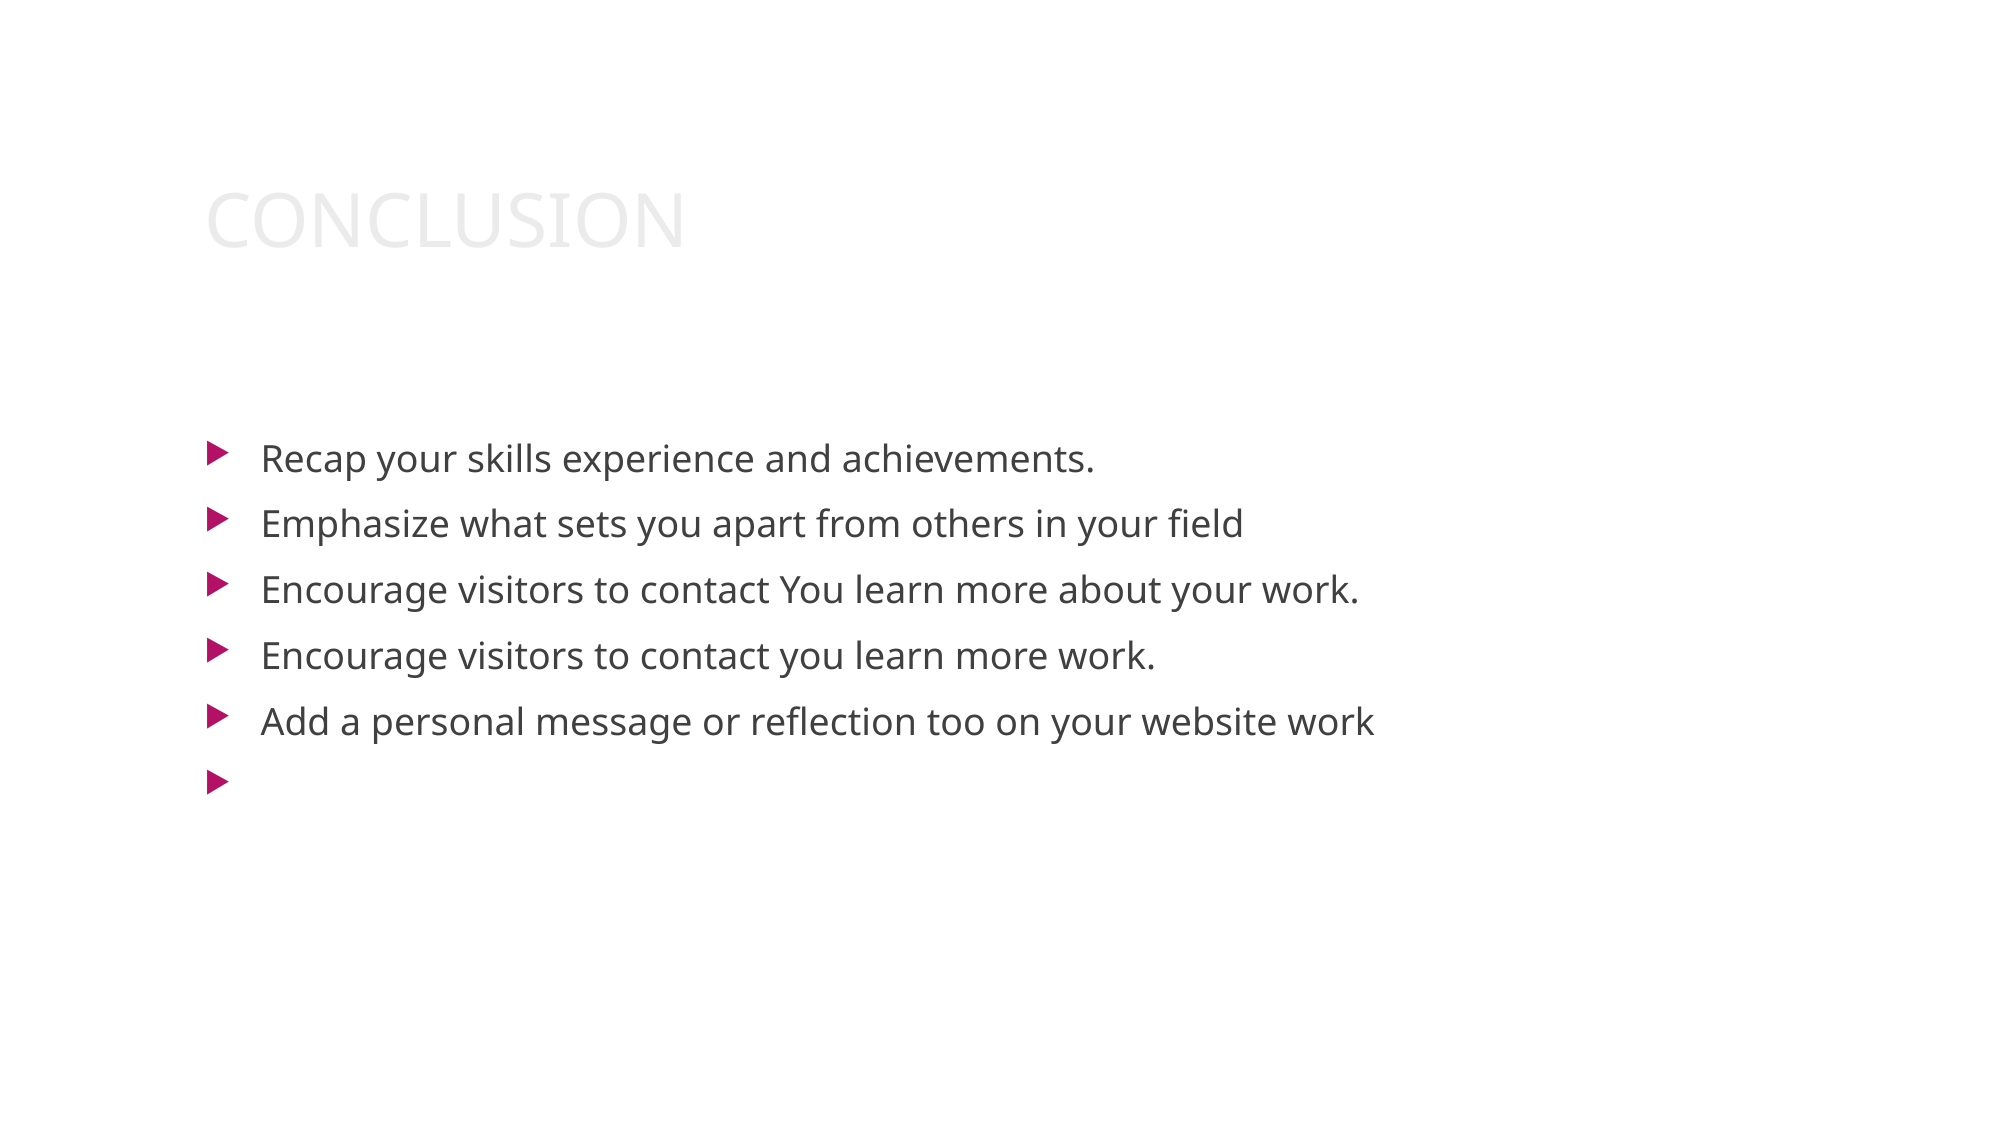

# CONCLUSION
Recap your skills experience and achievements.
Emphasize what sets you apart from others in your field
Encourage visitors to contact You learn more about your work.
Encourage visitors to contact you learn more work.
Add a personal message or reflection too on your website work